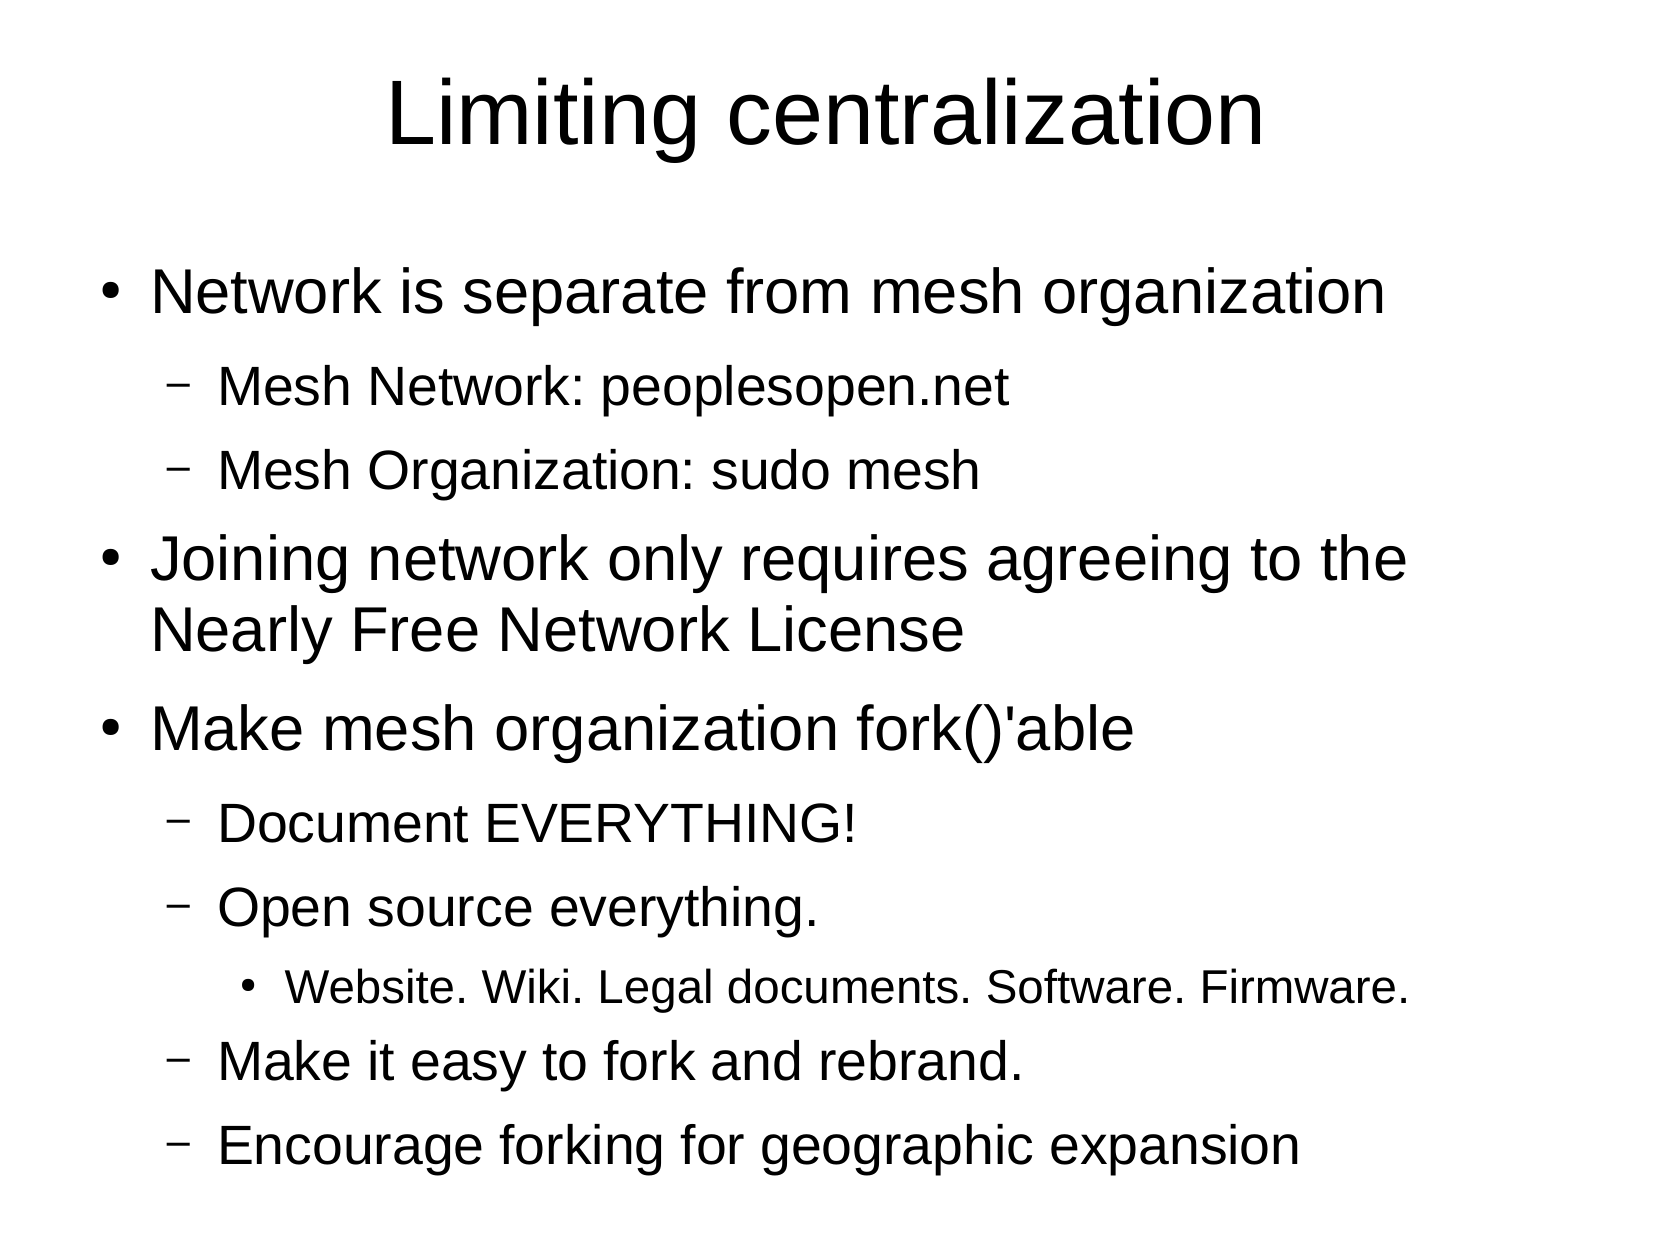

# Limiting centralization
Network is separate from mesh organization
Mesh Network: peoplesopen.net
Mesh Organization: sudo mesh
Joining network only requires agreeing to the Nearly Free Network License
Make mesh organization fork()'able
Document EVERYTHING!
Open source everything.
Website. Wiki. Legal documents. Software. Firmware.
Make it easy to fork and rebrand.
Encourage forking for geographic expansion